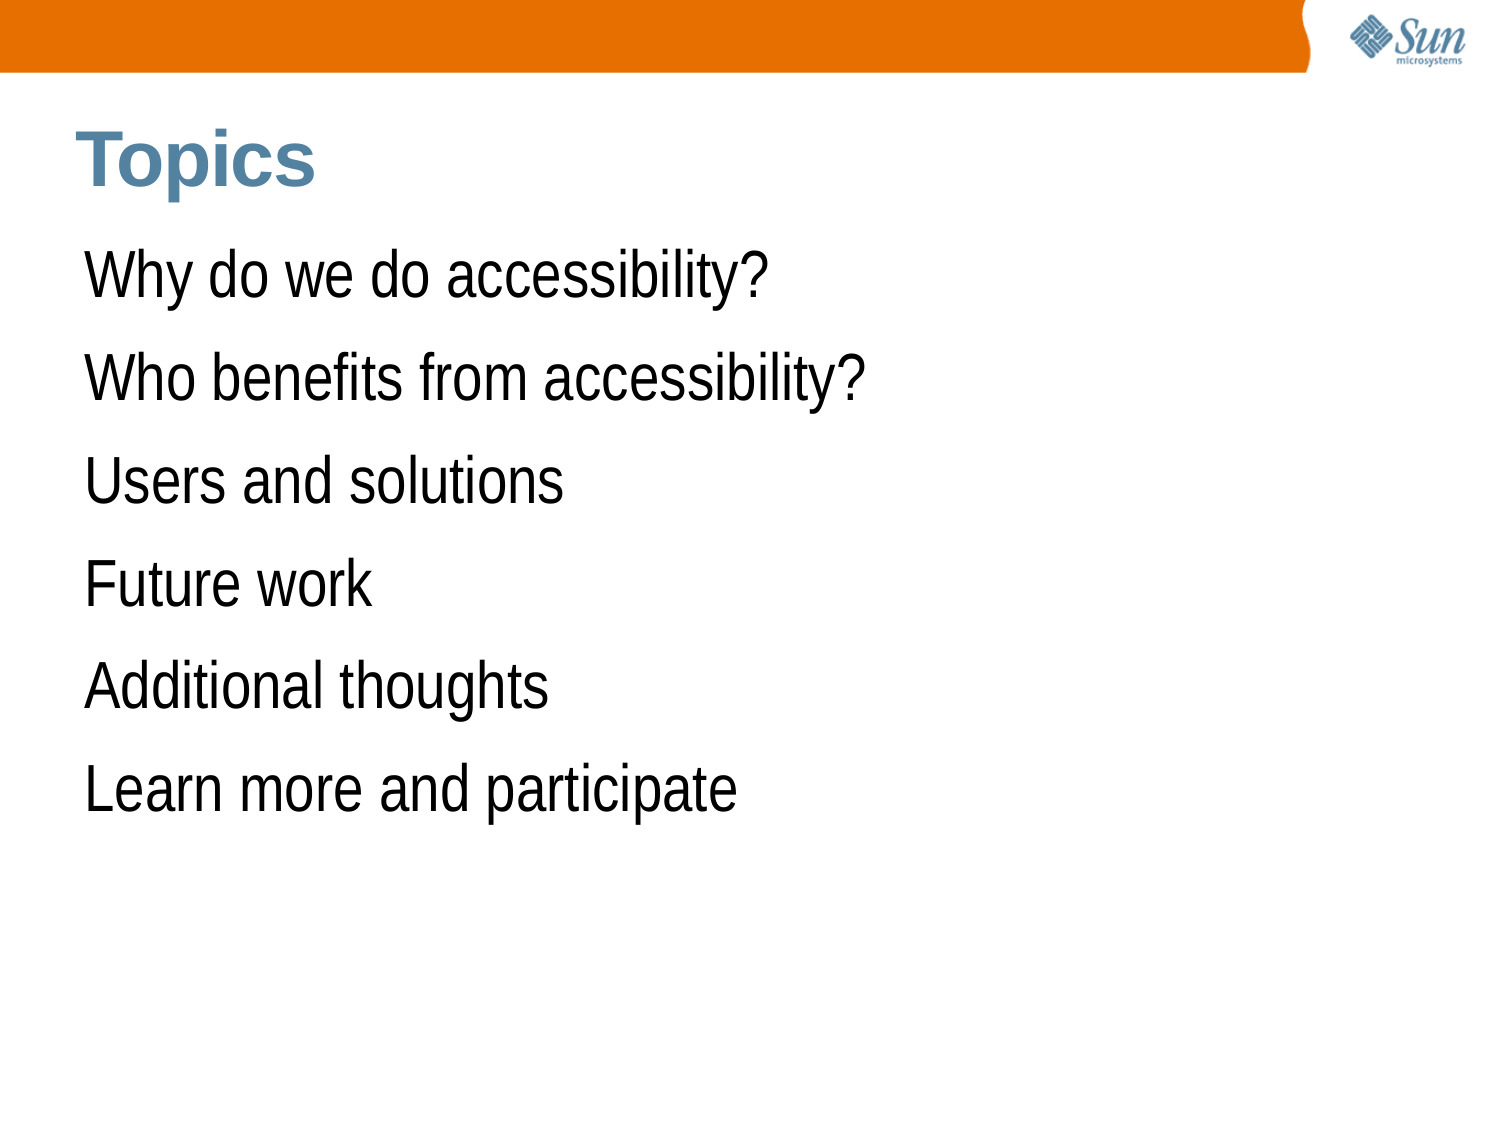

# Topics
Why do we do accessibility?
Who benefits from accessibility?
Users and solutions
Future work
Additional thoughts
Learn more and participate